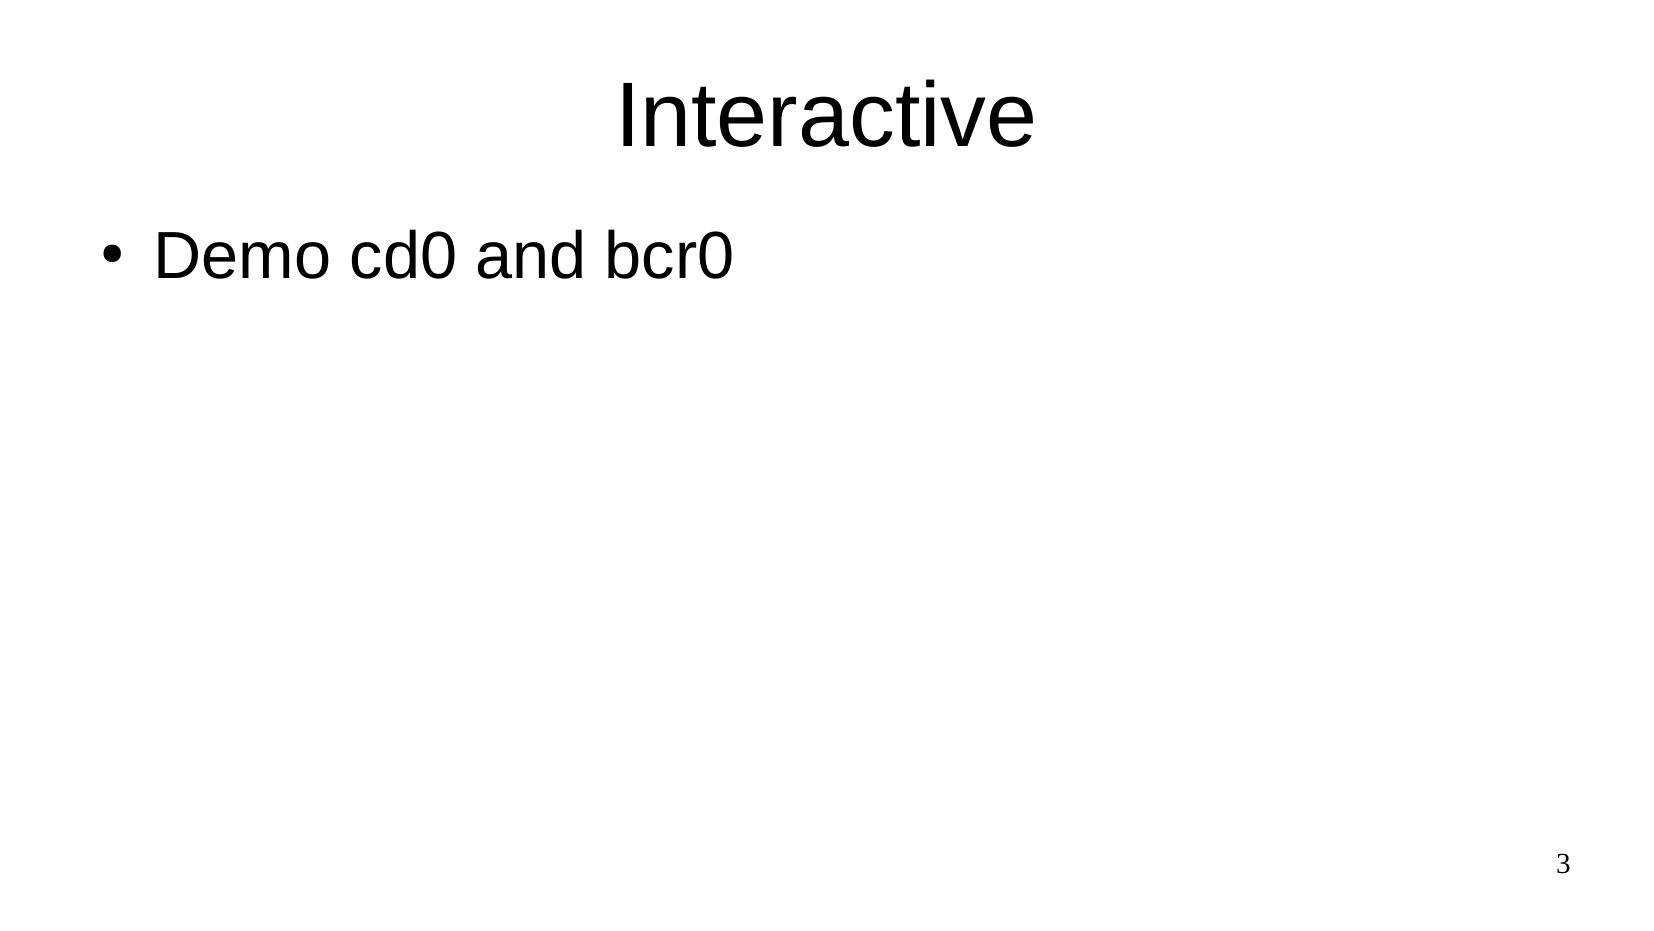

# Interactive
Demo cd0 and bcr0
3